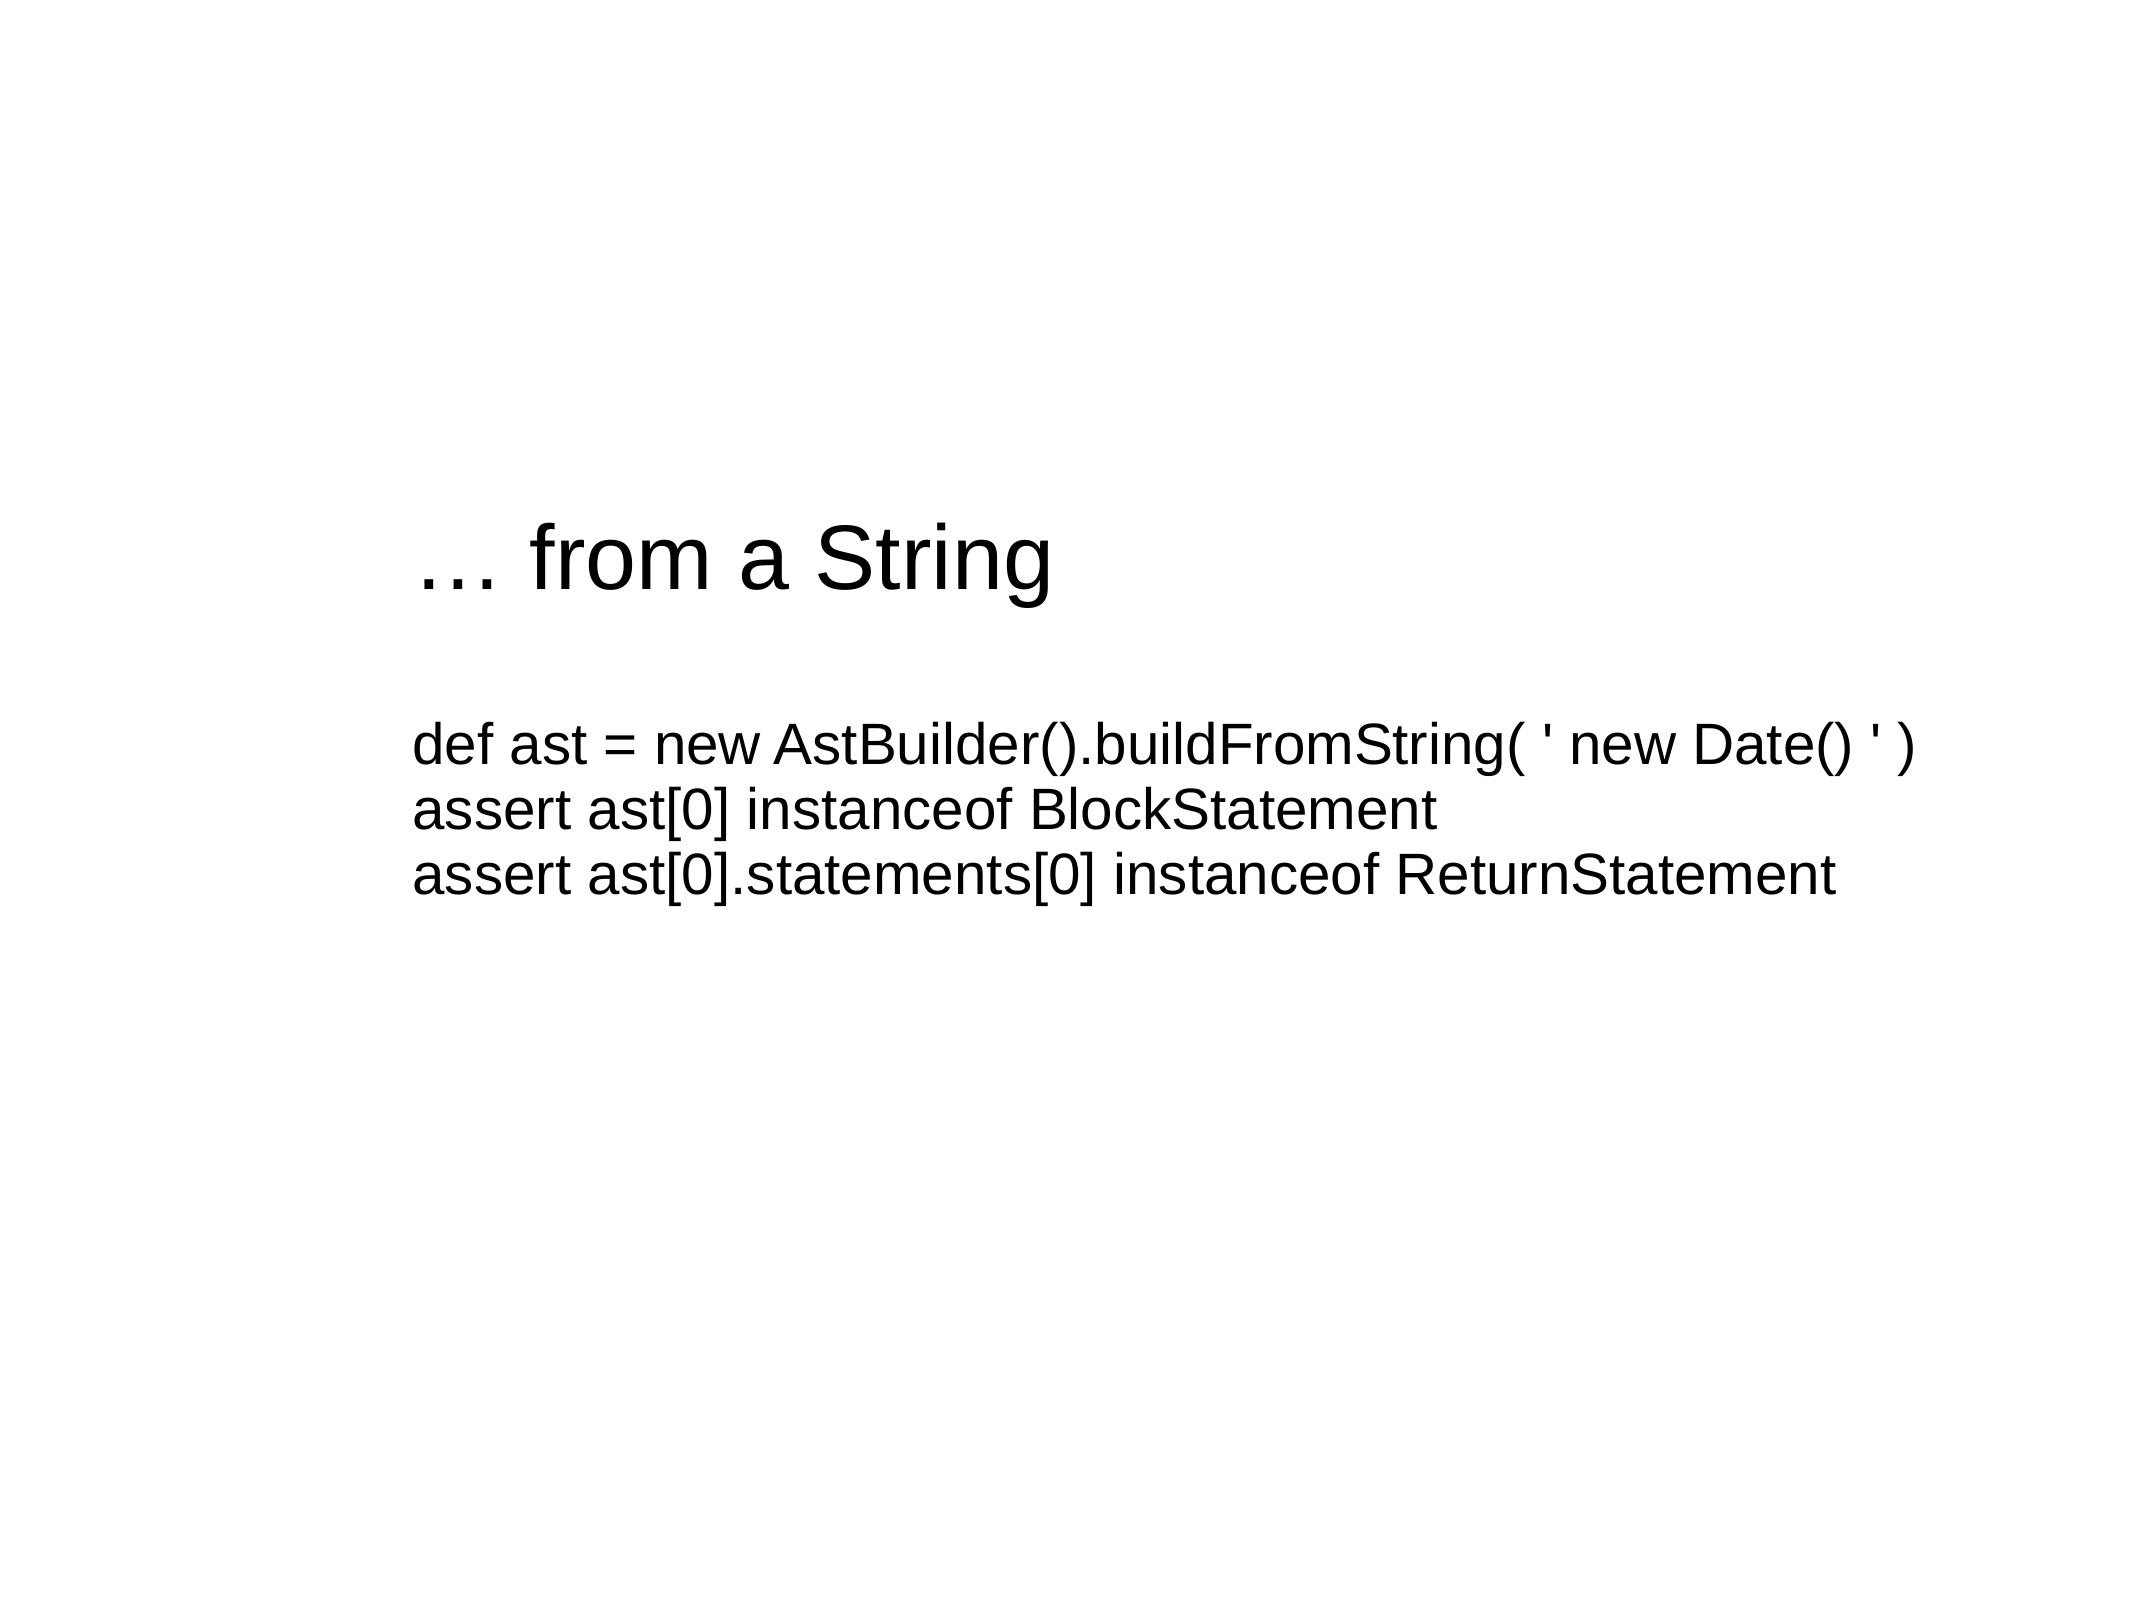

… from a String
def ast = new AstBuilder().buildFromString( ' new Date() ' )
assert ast[0] instanceof BlockStatement
assert ast[0].statements[0] instanceof ReturnStatement